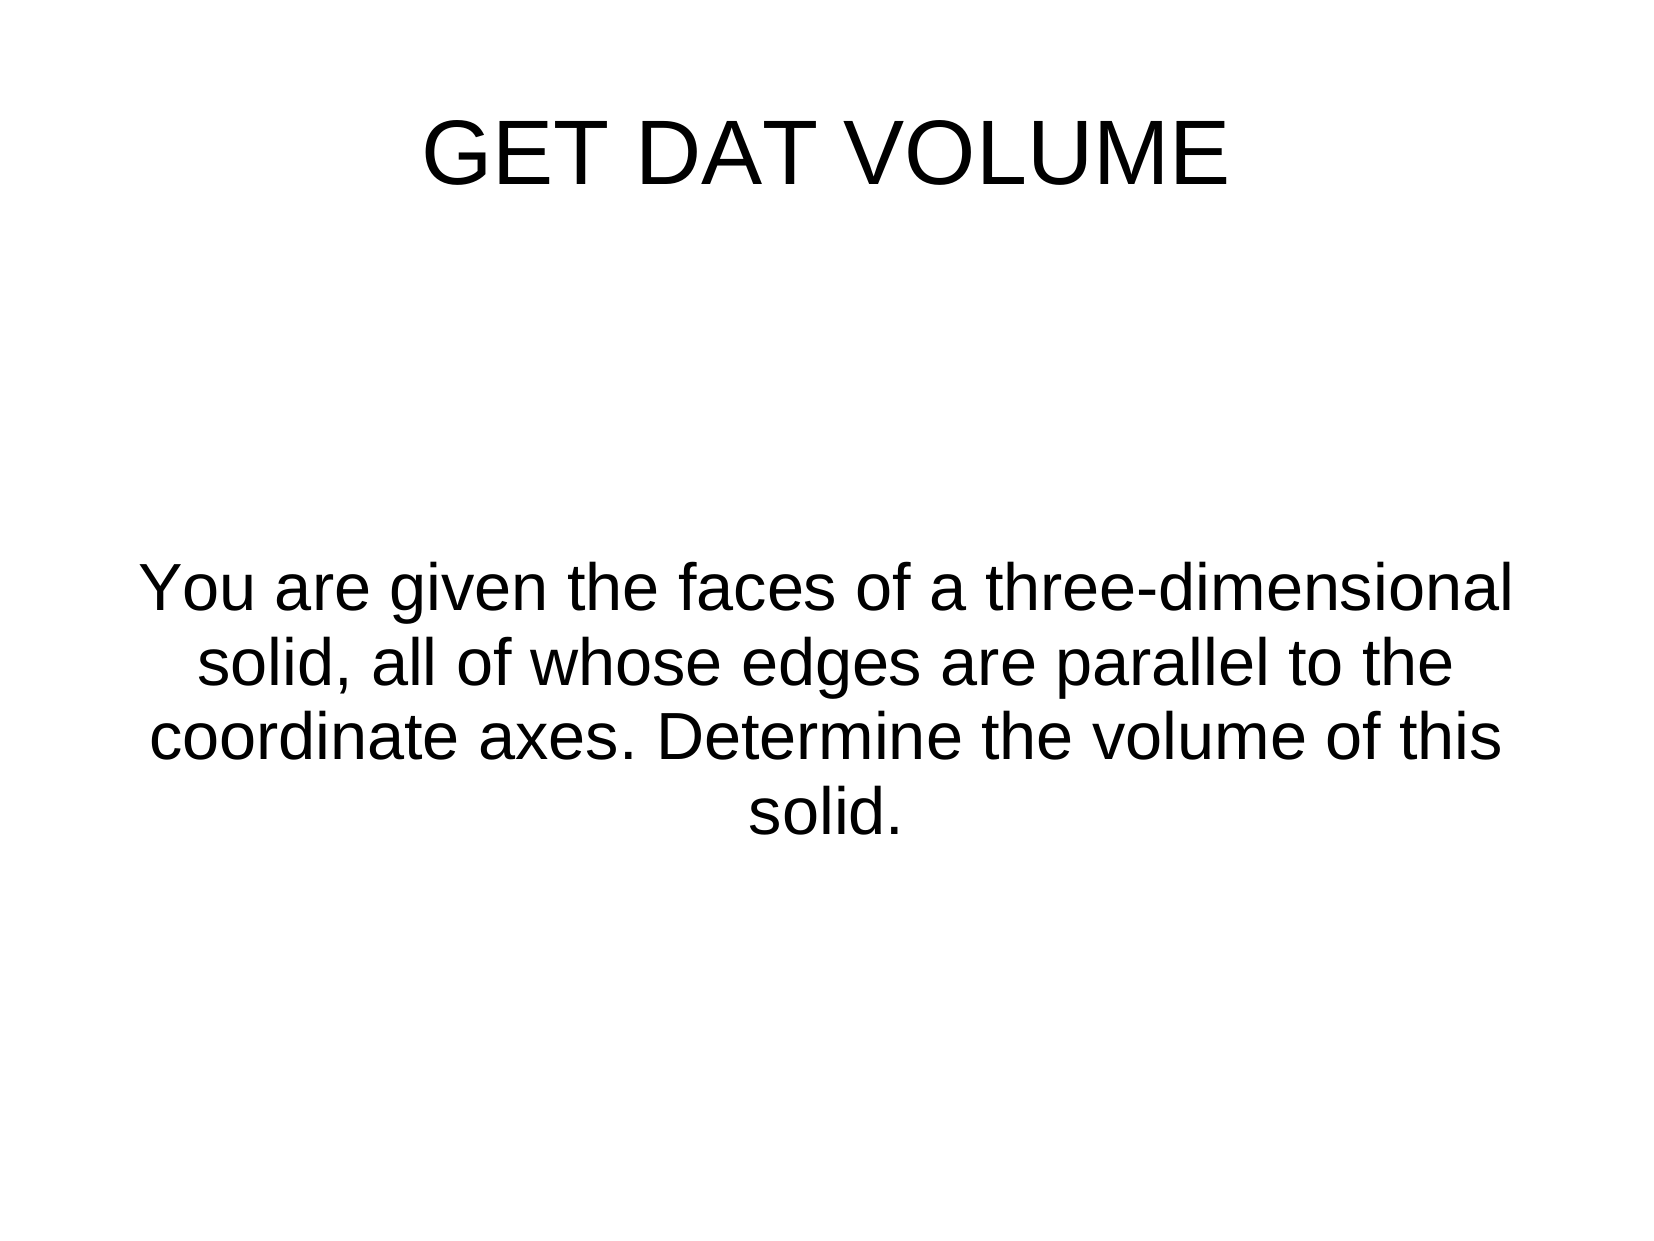

# GET DAT VOLUME
You are given the faces of a three-dimensional solid, all of whose edges are parallel to the coordinate axes. Determine the volume of this solid.